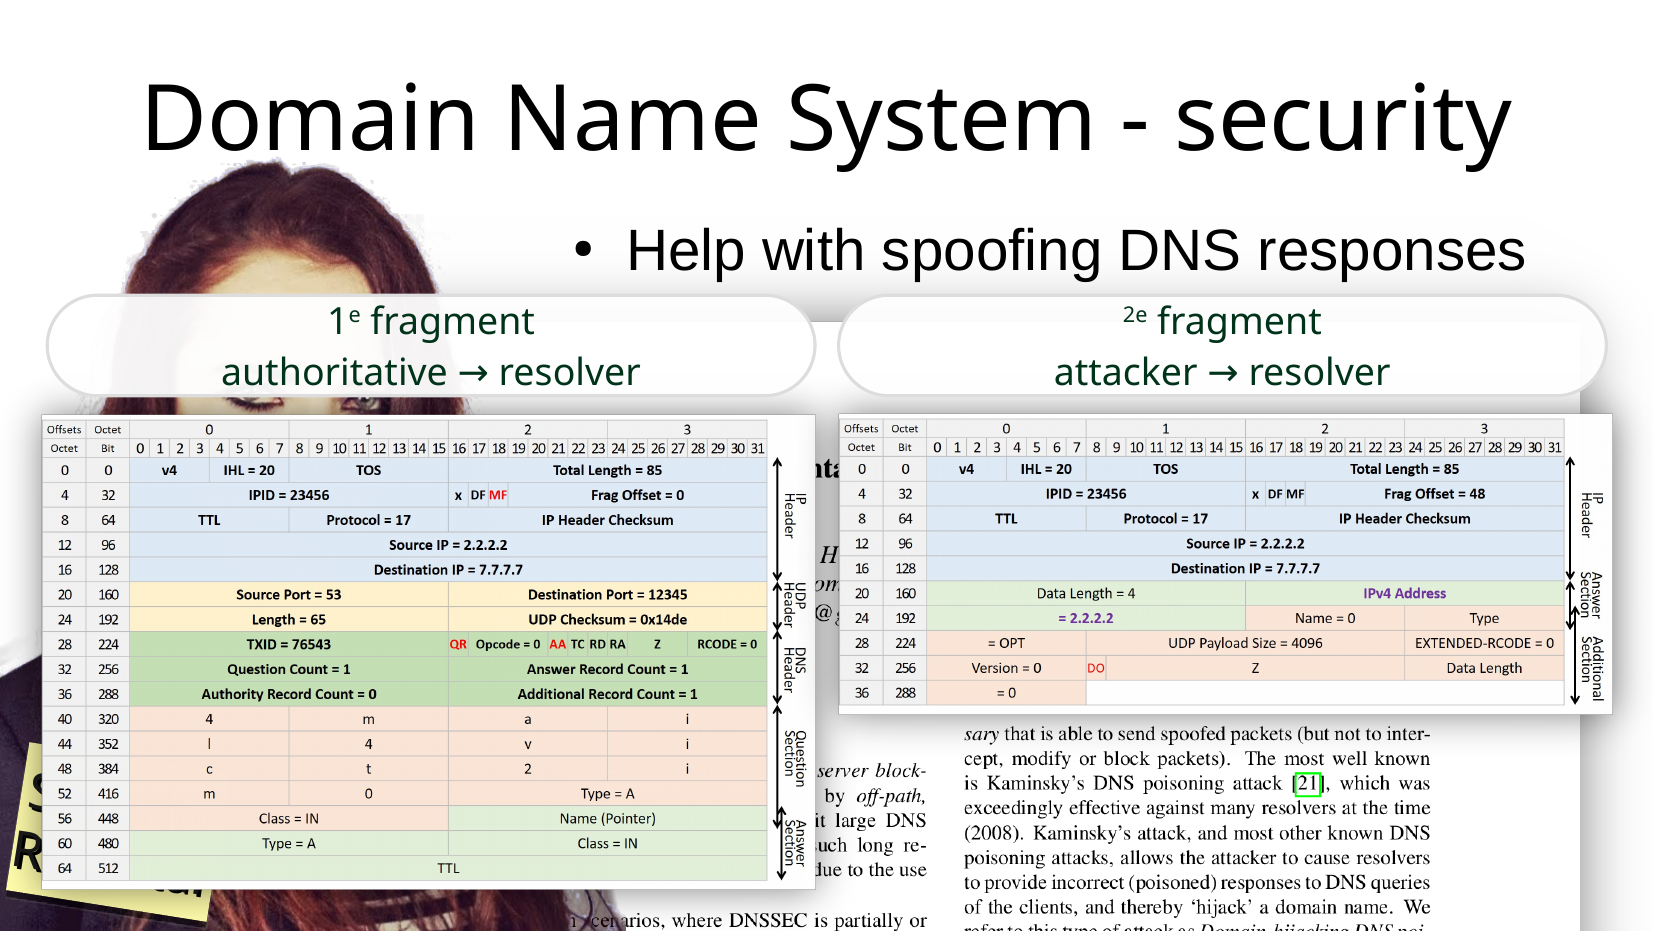

# Domain Name System - security
Help with spoofing DNS responses
1e fragment
authoritative → resolver
2e fragment
attacker → resolver
Security Rockstar